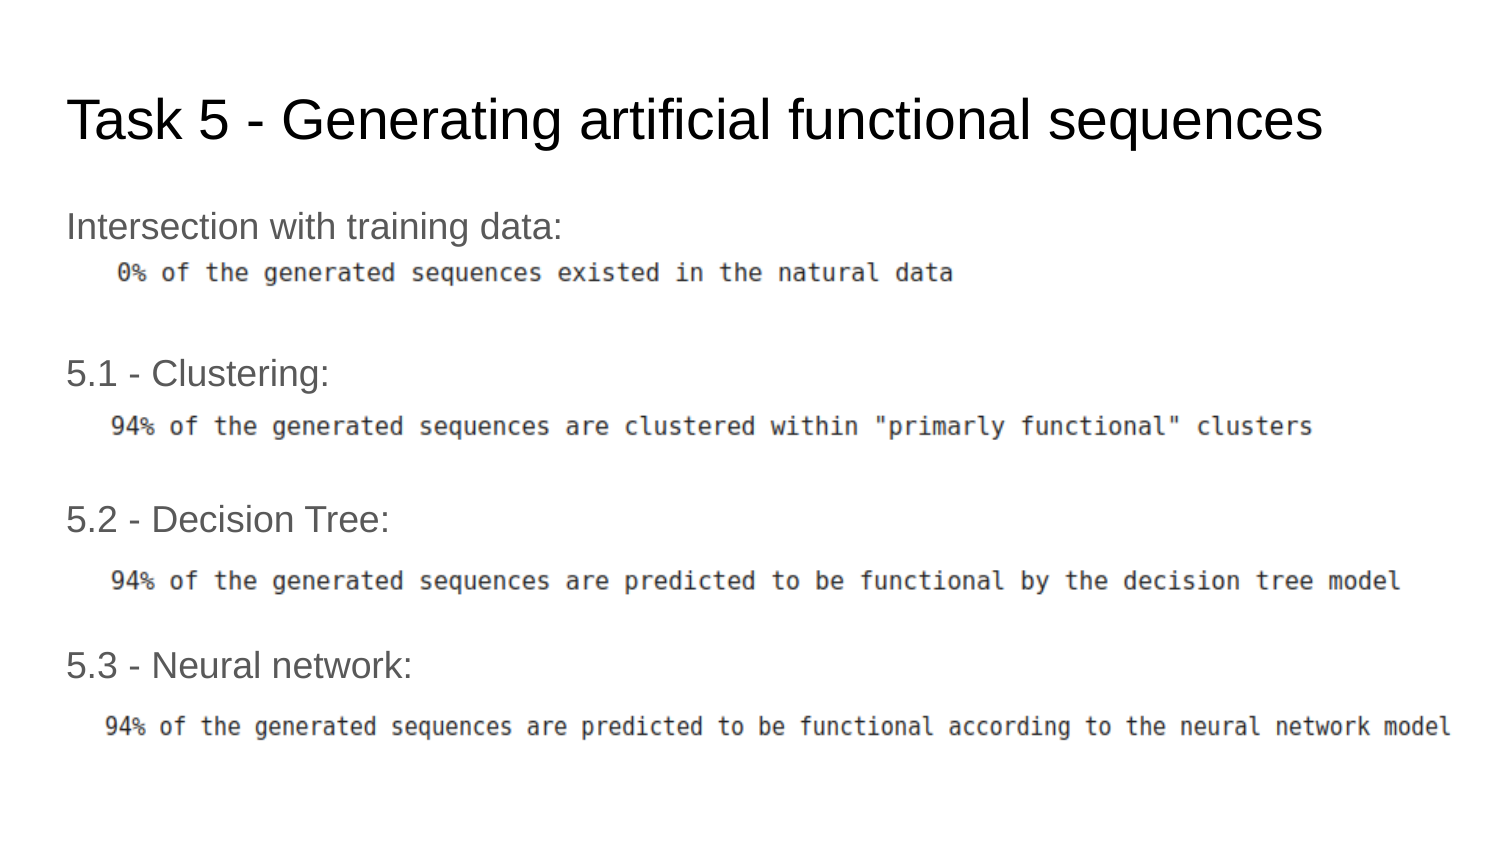

# Task 5 - Generating artificial functional sequences
Intersection with training data:
5.1 - Clustering:
5.2 - Decision Tree:
5.3 - Neural network: